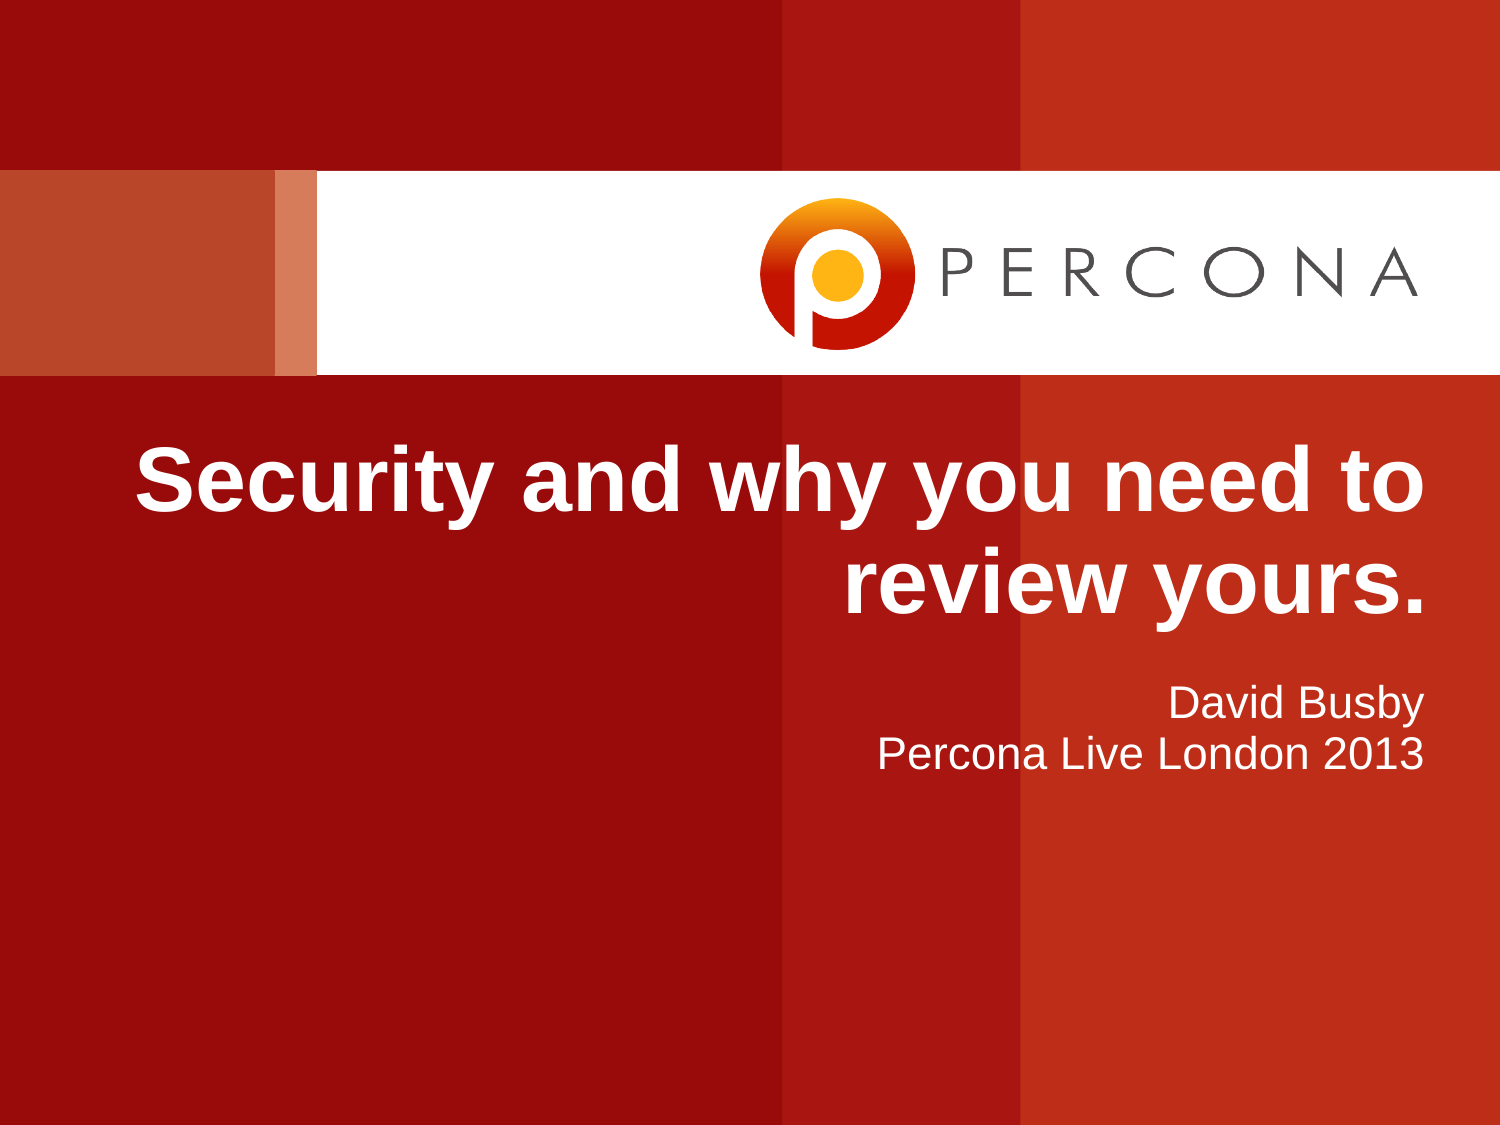

Security and why you need to review yours.
David Busby
Percona Live London 2013